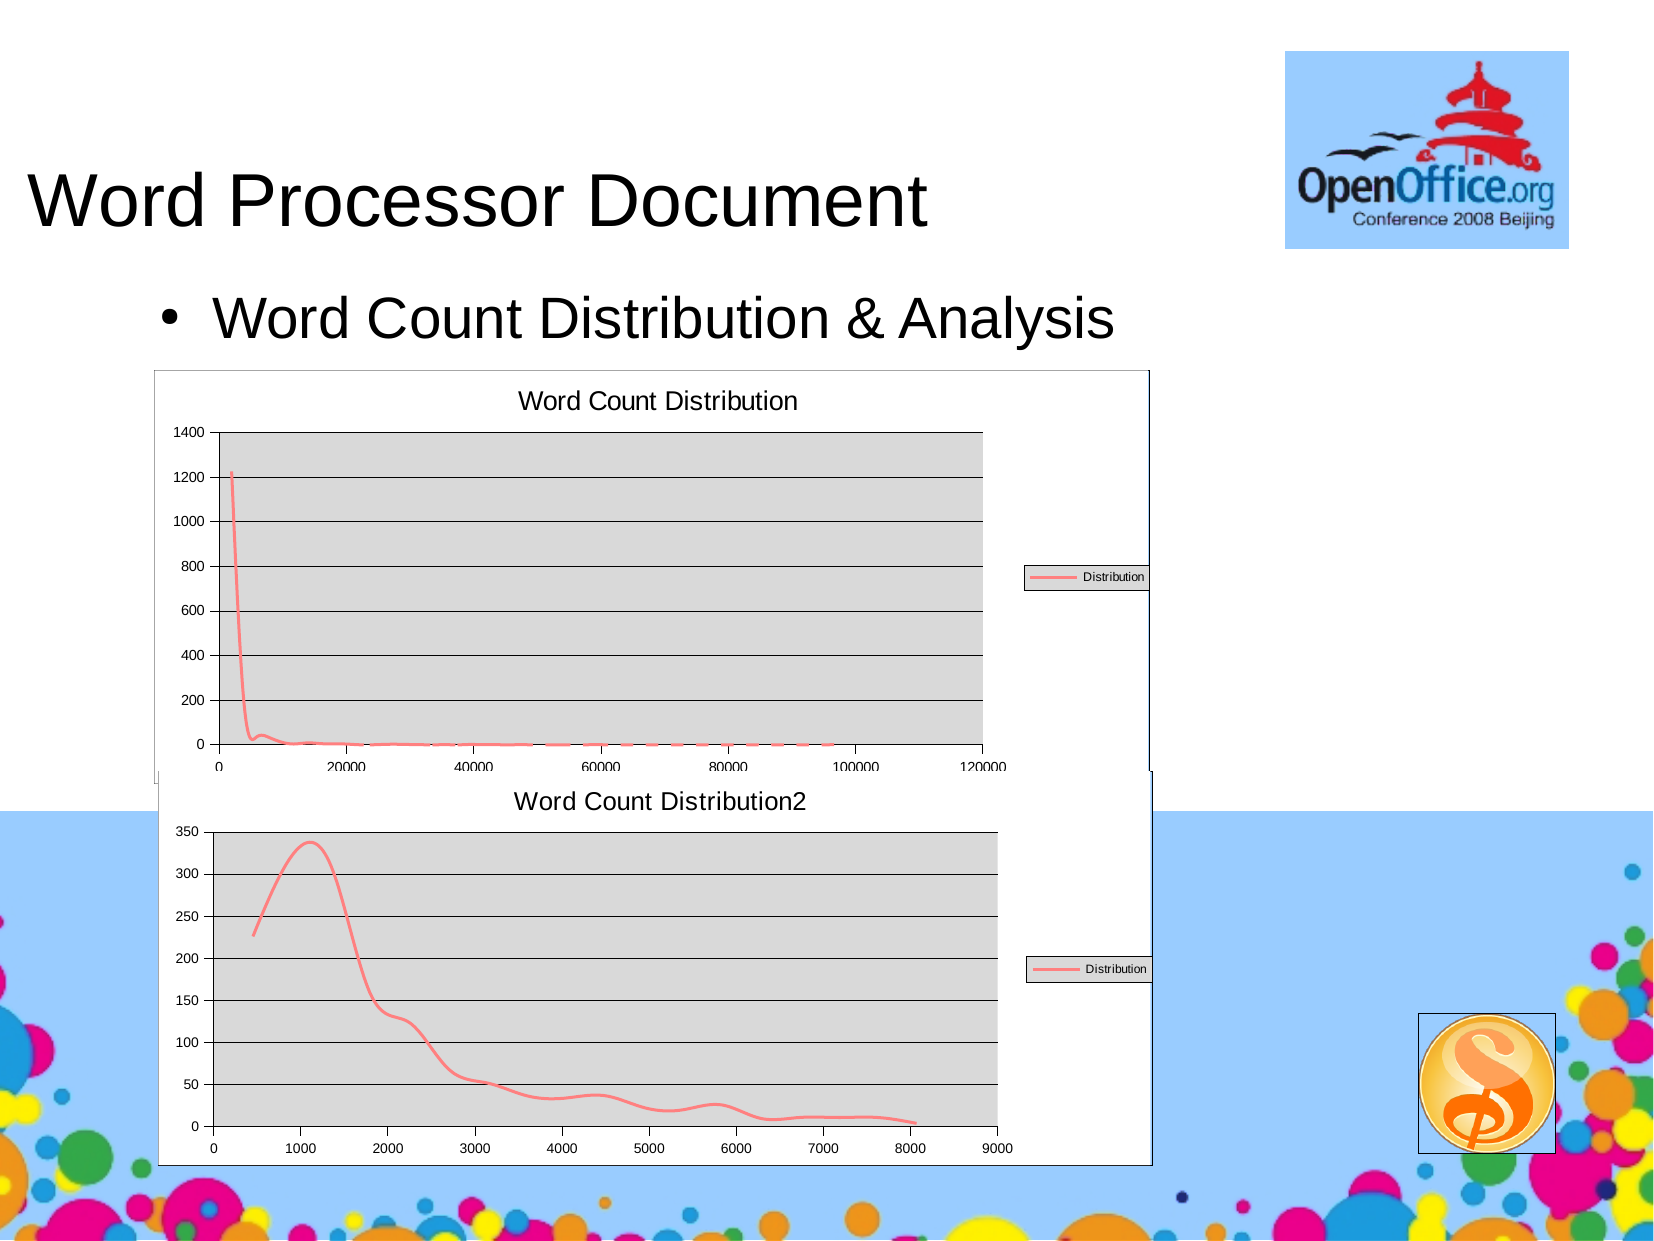

# Word Processor Document
Word Count Distribution & Analysis
### Chart: Word Count Distribution
| Category | Distribution |
|---|---|
### Chart: Word Count Distribution2
| Category | Distribution |
|---|---|